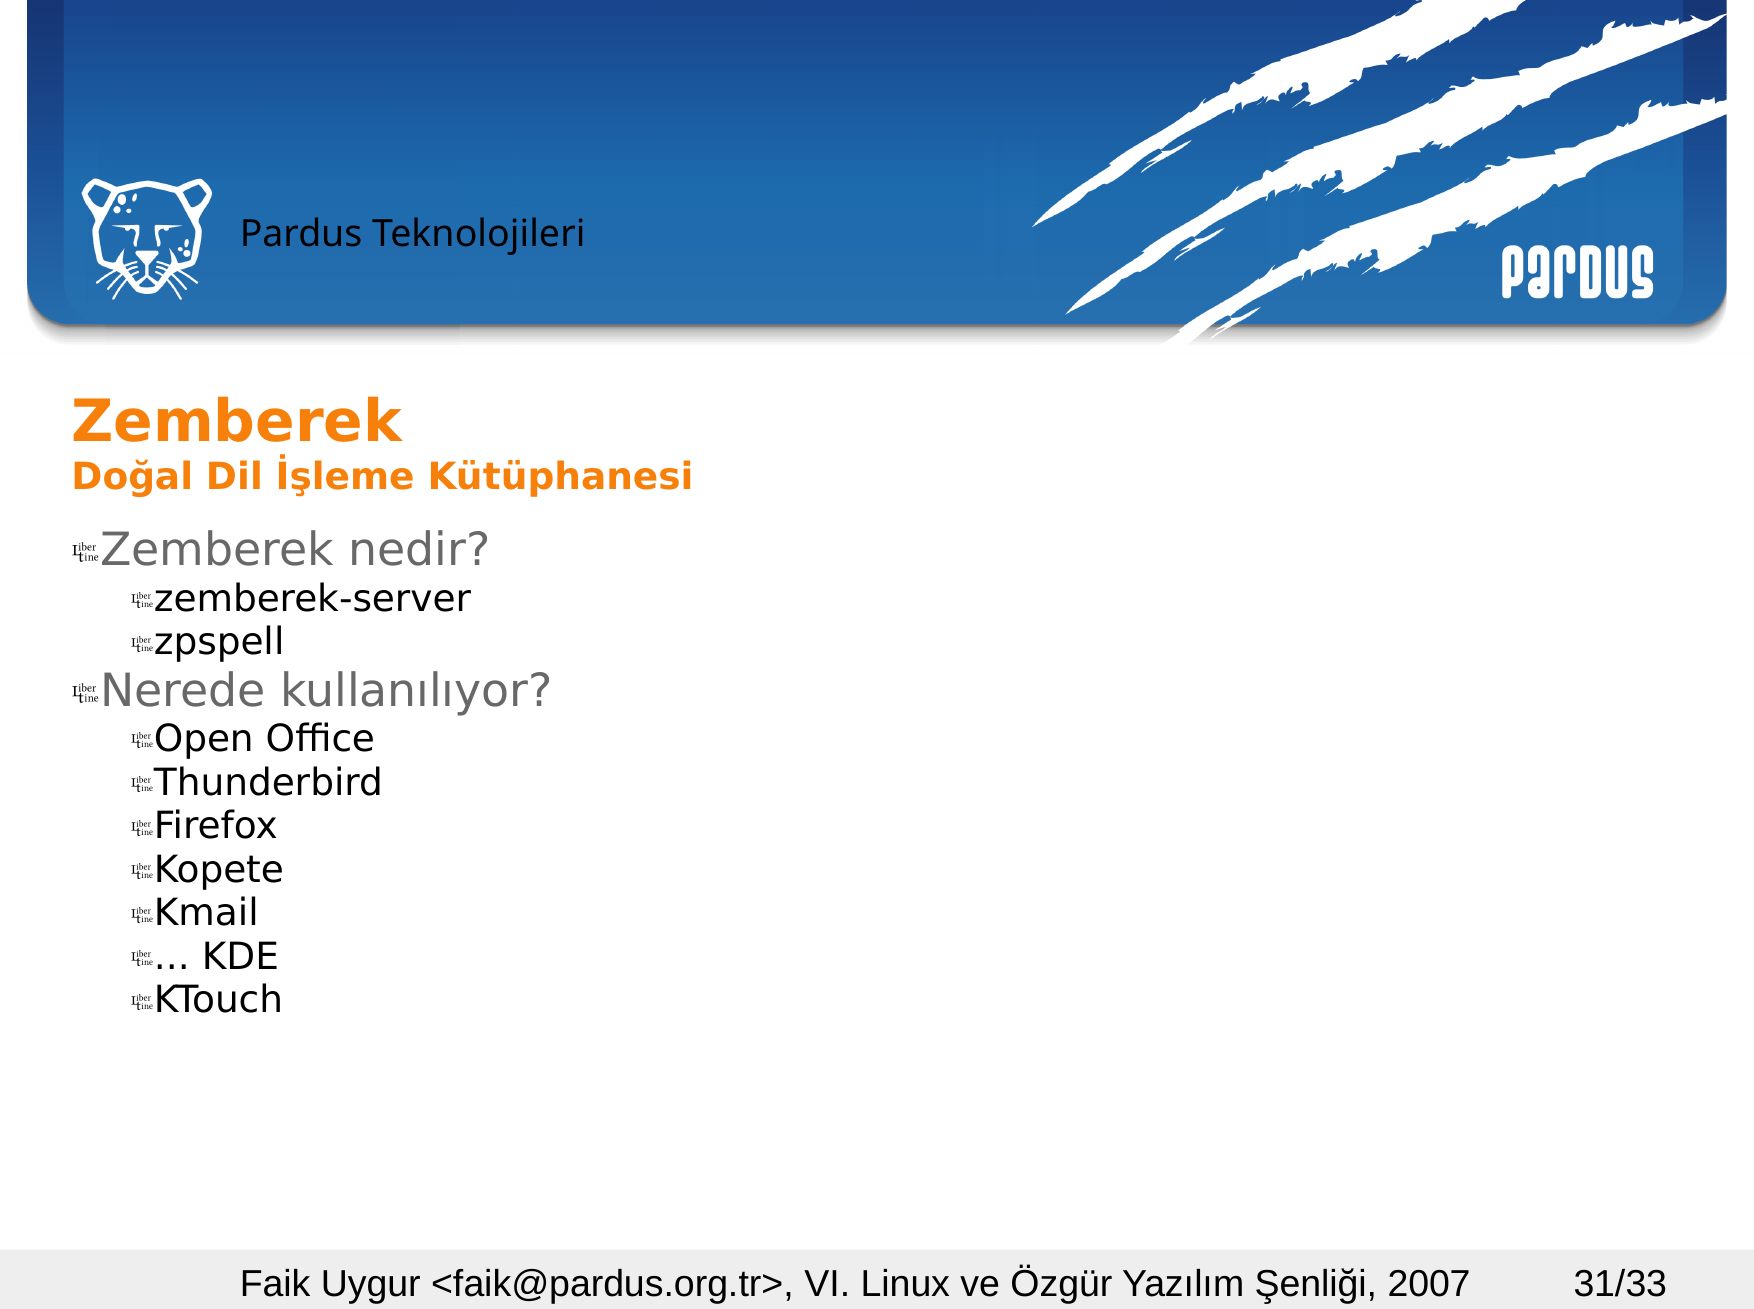

Zemberek
Doğal Dil İşleme Kütüphanesi
Zemberek nedir?
zemberek-server
zpspell
Nerede kullanılıyor?
Open Office
Thunderbird
Firefox
Kopete
Kmail
... KDE
KTouch